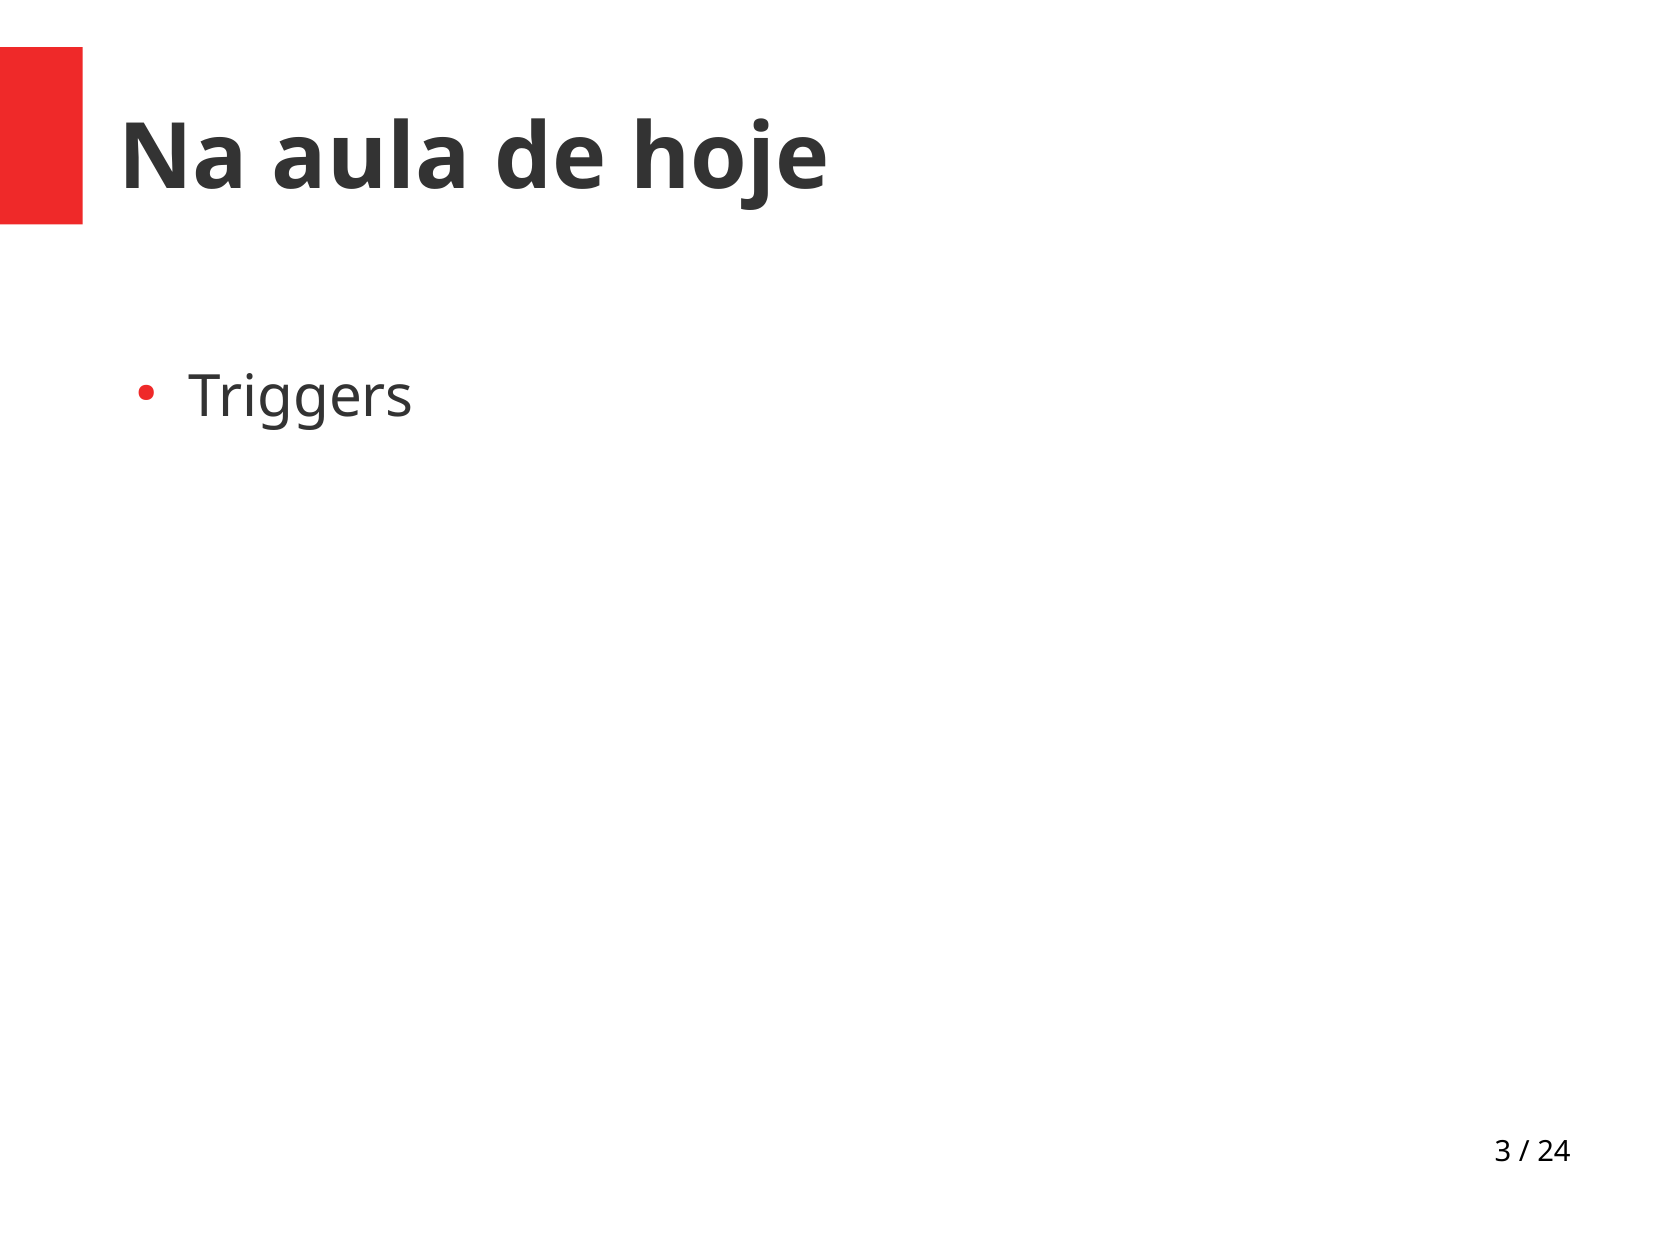

# Na aula de hoje
Triggers
3